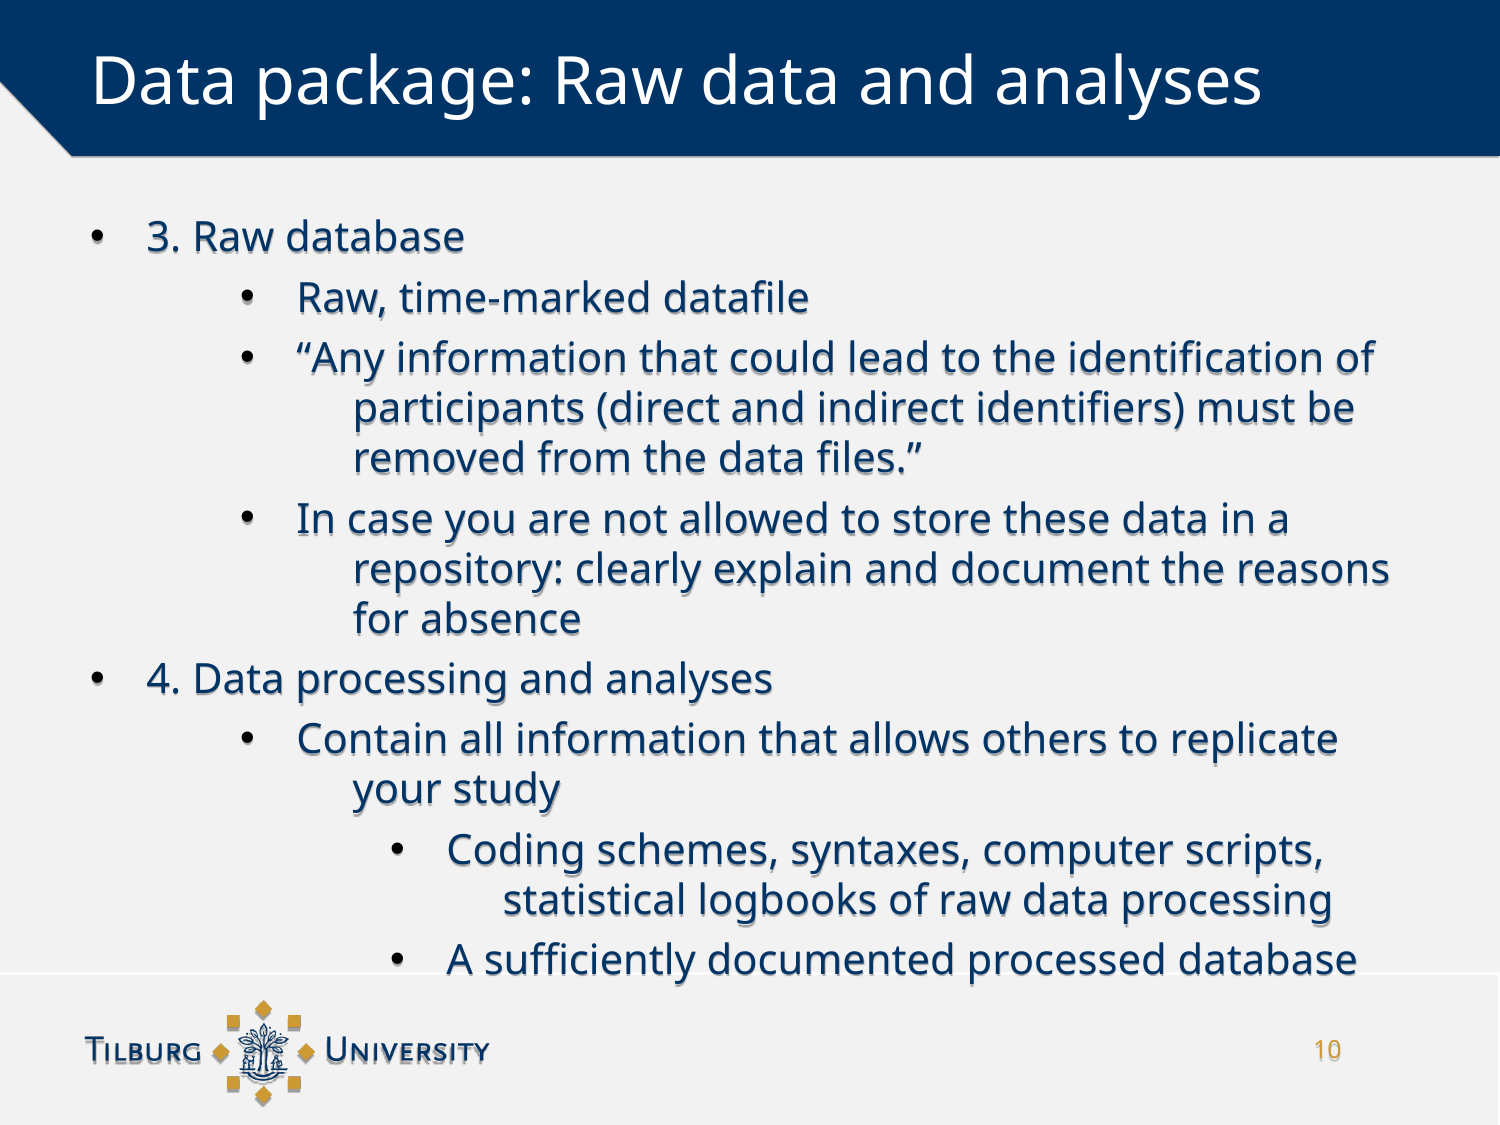

# Data package: Raw data and analyses
3. Raw database
Raw, time-marked datafile
“Any information that could lead to the identification of participants (direct and indirect identifiers) must be removed from the data files.”
In case you are not allowed to store these data in a repository: clearly explain and document the reasons for absence
4. Data processing and analyses
Contain all information that allows others to replicate your study
Coding schemes, syntaxes, computer scripts, statistical logbooks of raw data processing
A sufficiently documented processed database